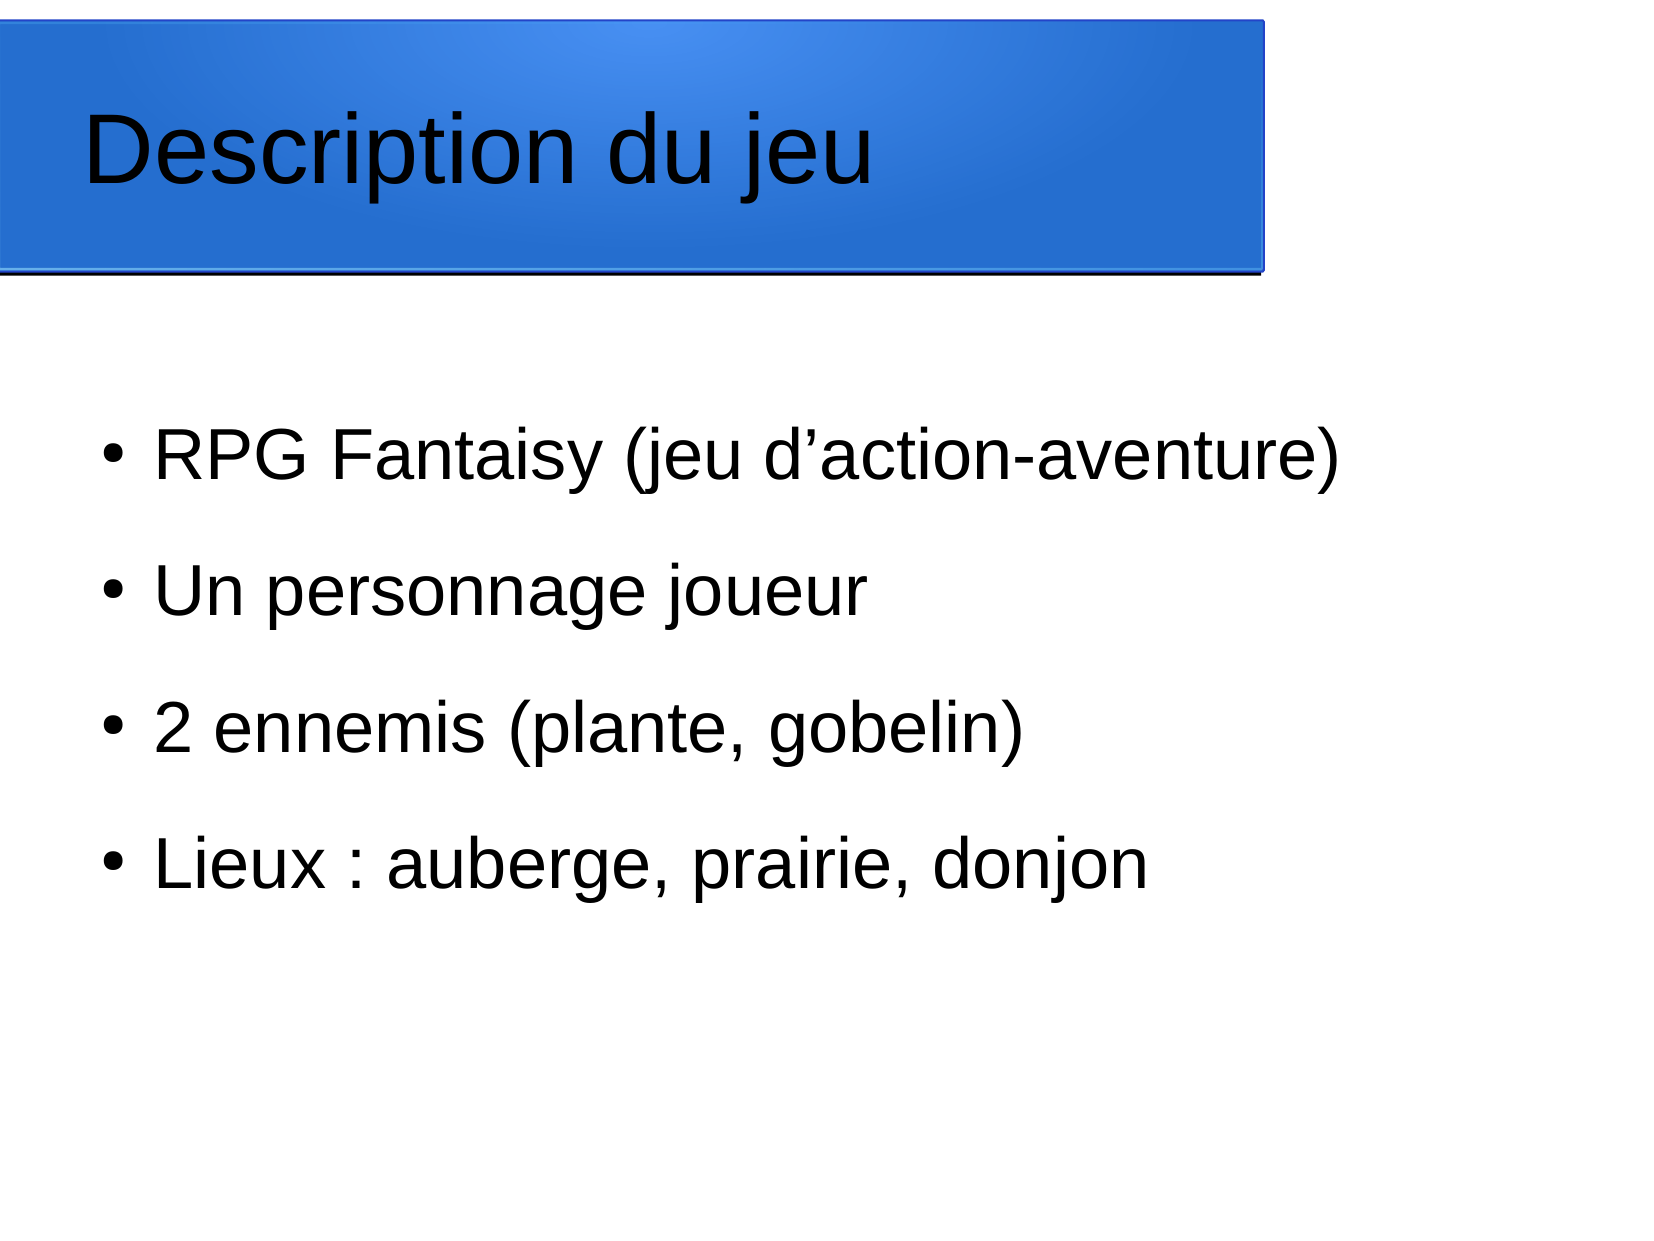

# Description du jeu
RPG Fantaisy (jeu d’action-aventure)
Un personnage joueur
2 ennemis (plante, gobelin)
Lieux : auberge, prairie, donjon